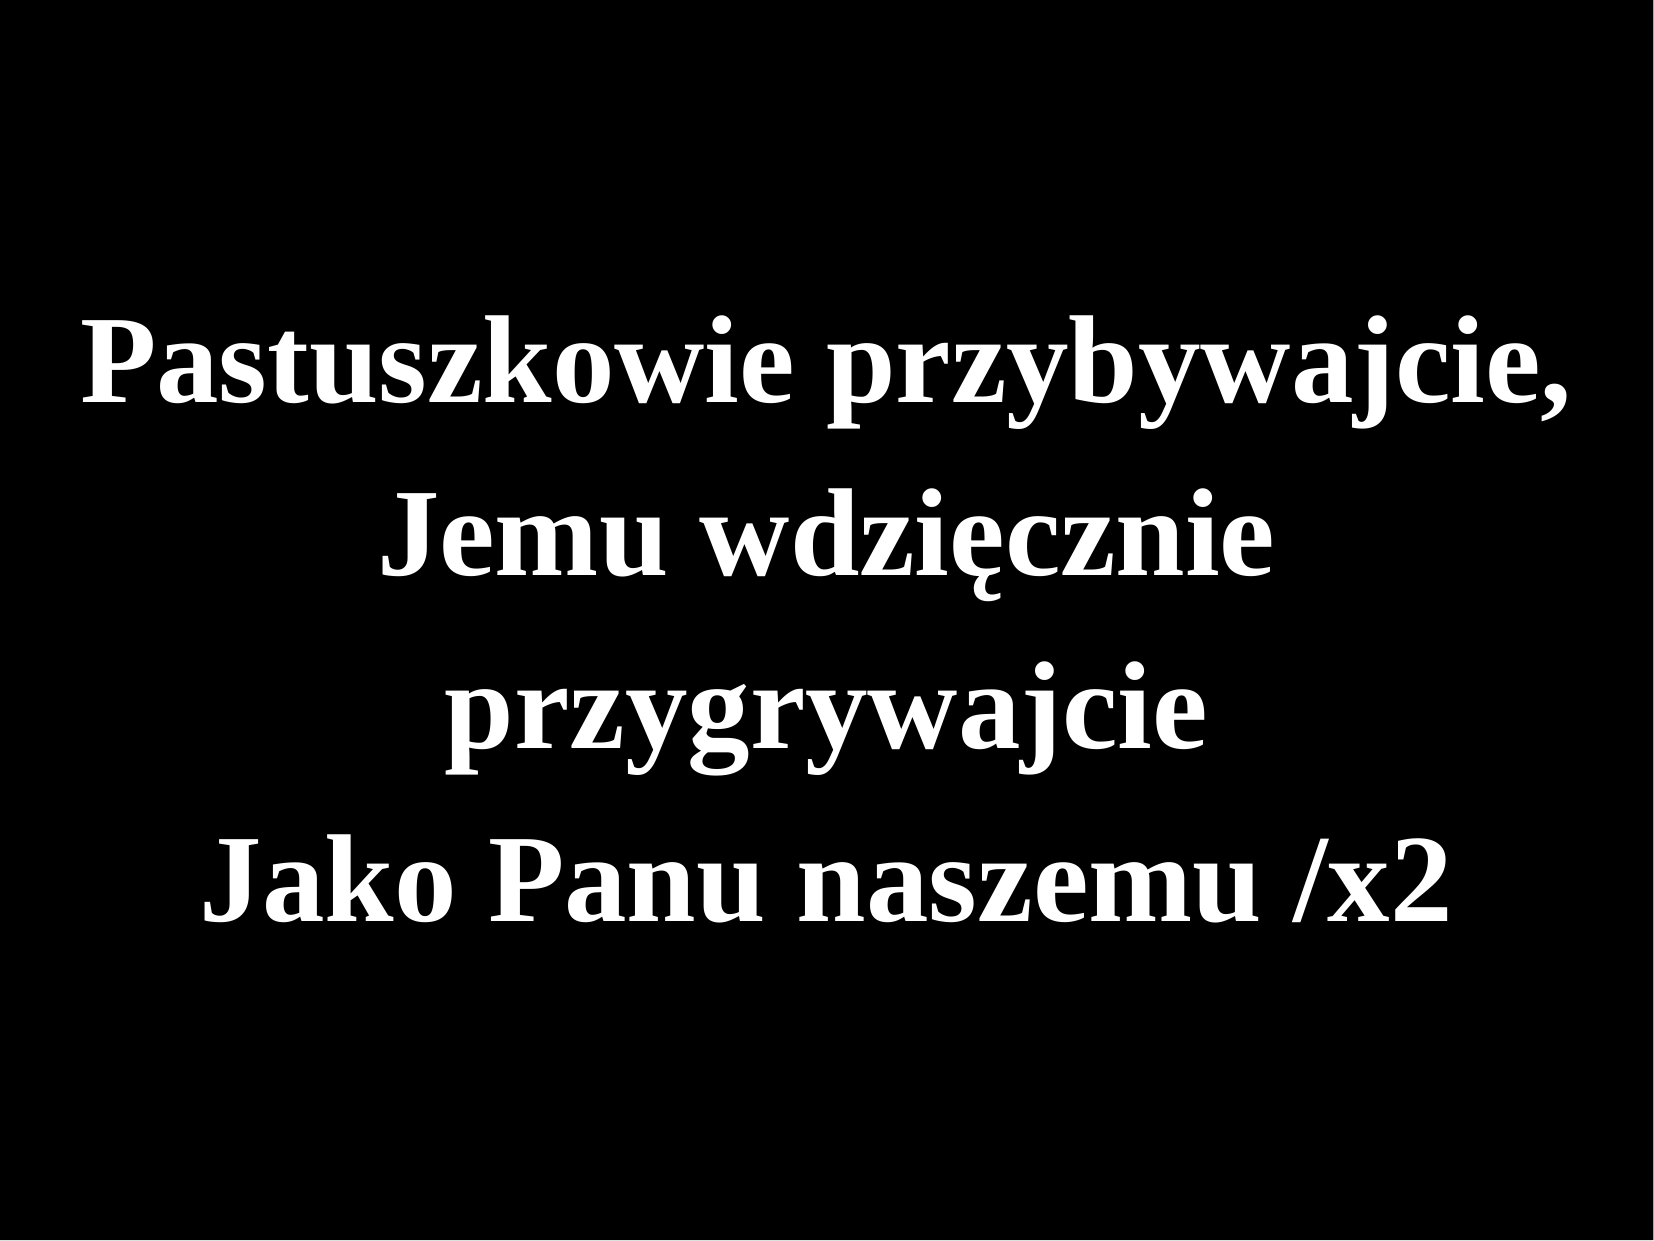

# Pastuszkowie przybywajcie, ppp Jemu wdzięcznie ppp przygrywajcie ppp Jako Panu naszemu /x2